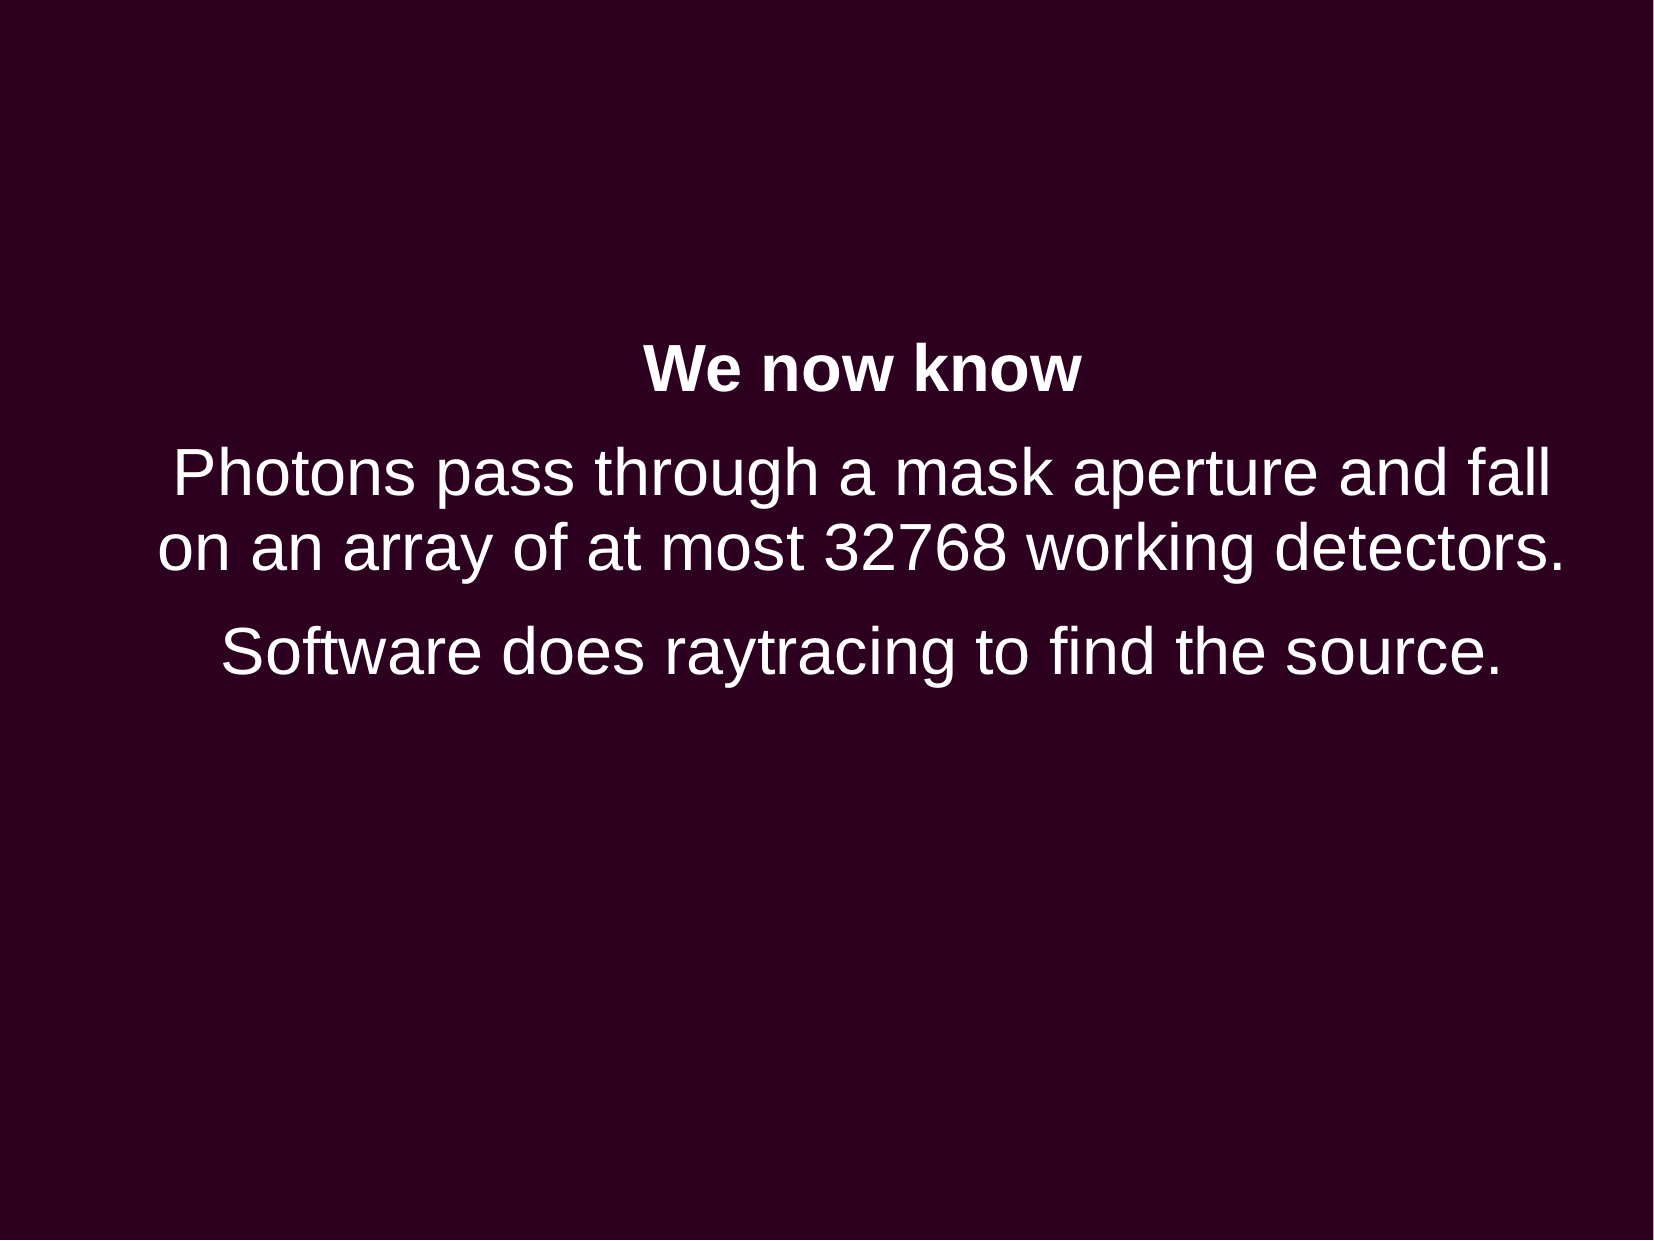

# We now know
Photons pass through a mask aperture and fall on an array of at most 32768 working detectors.
Software does raytracing to find the source.